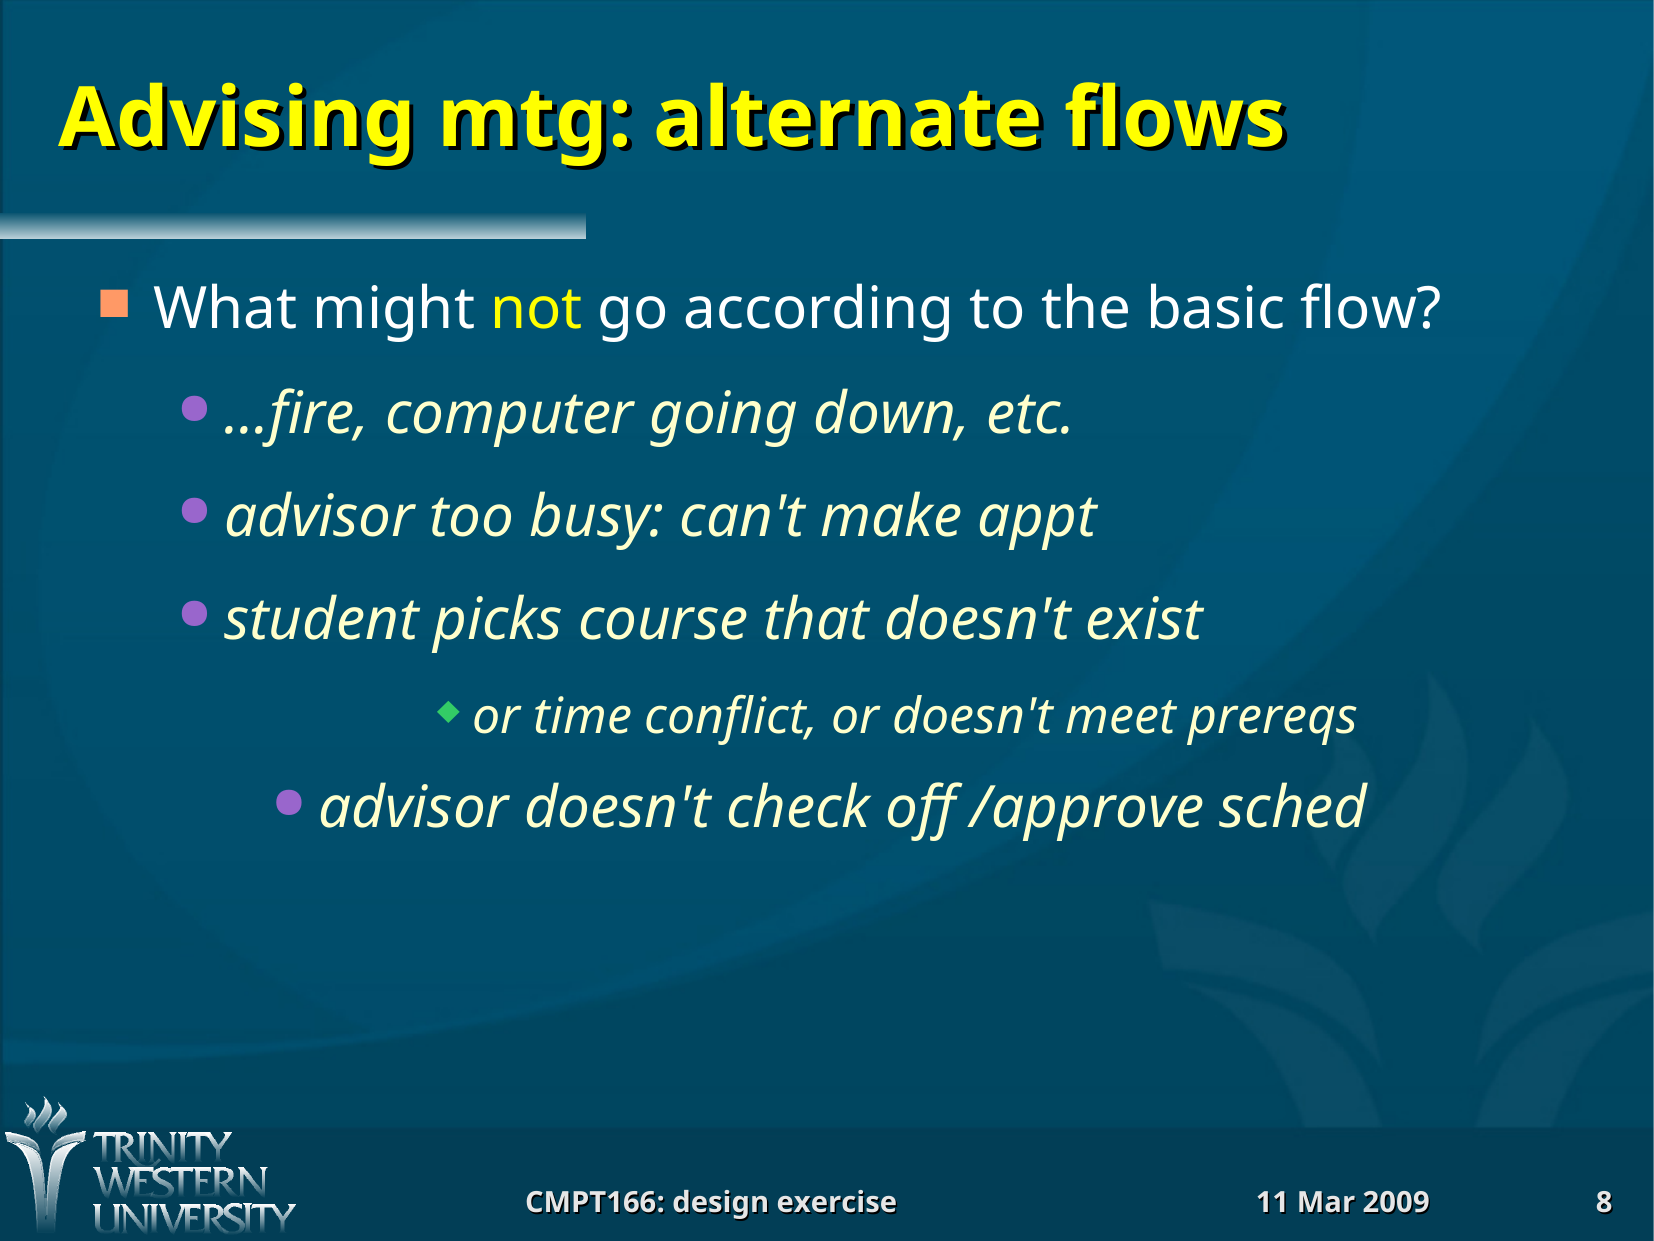

# Advising mtg: alternate flows
What might not go according to the basic flow?
…fire, computer going down, etc.
advisor too busy: can't make appt
student picks course that doesn't exist
or time conflict, or doesn't meet prereqs
advisor doesn't check off /approve sched
CMPT166: design exercise
11 Mar 2009
8